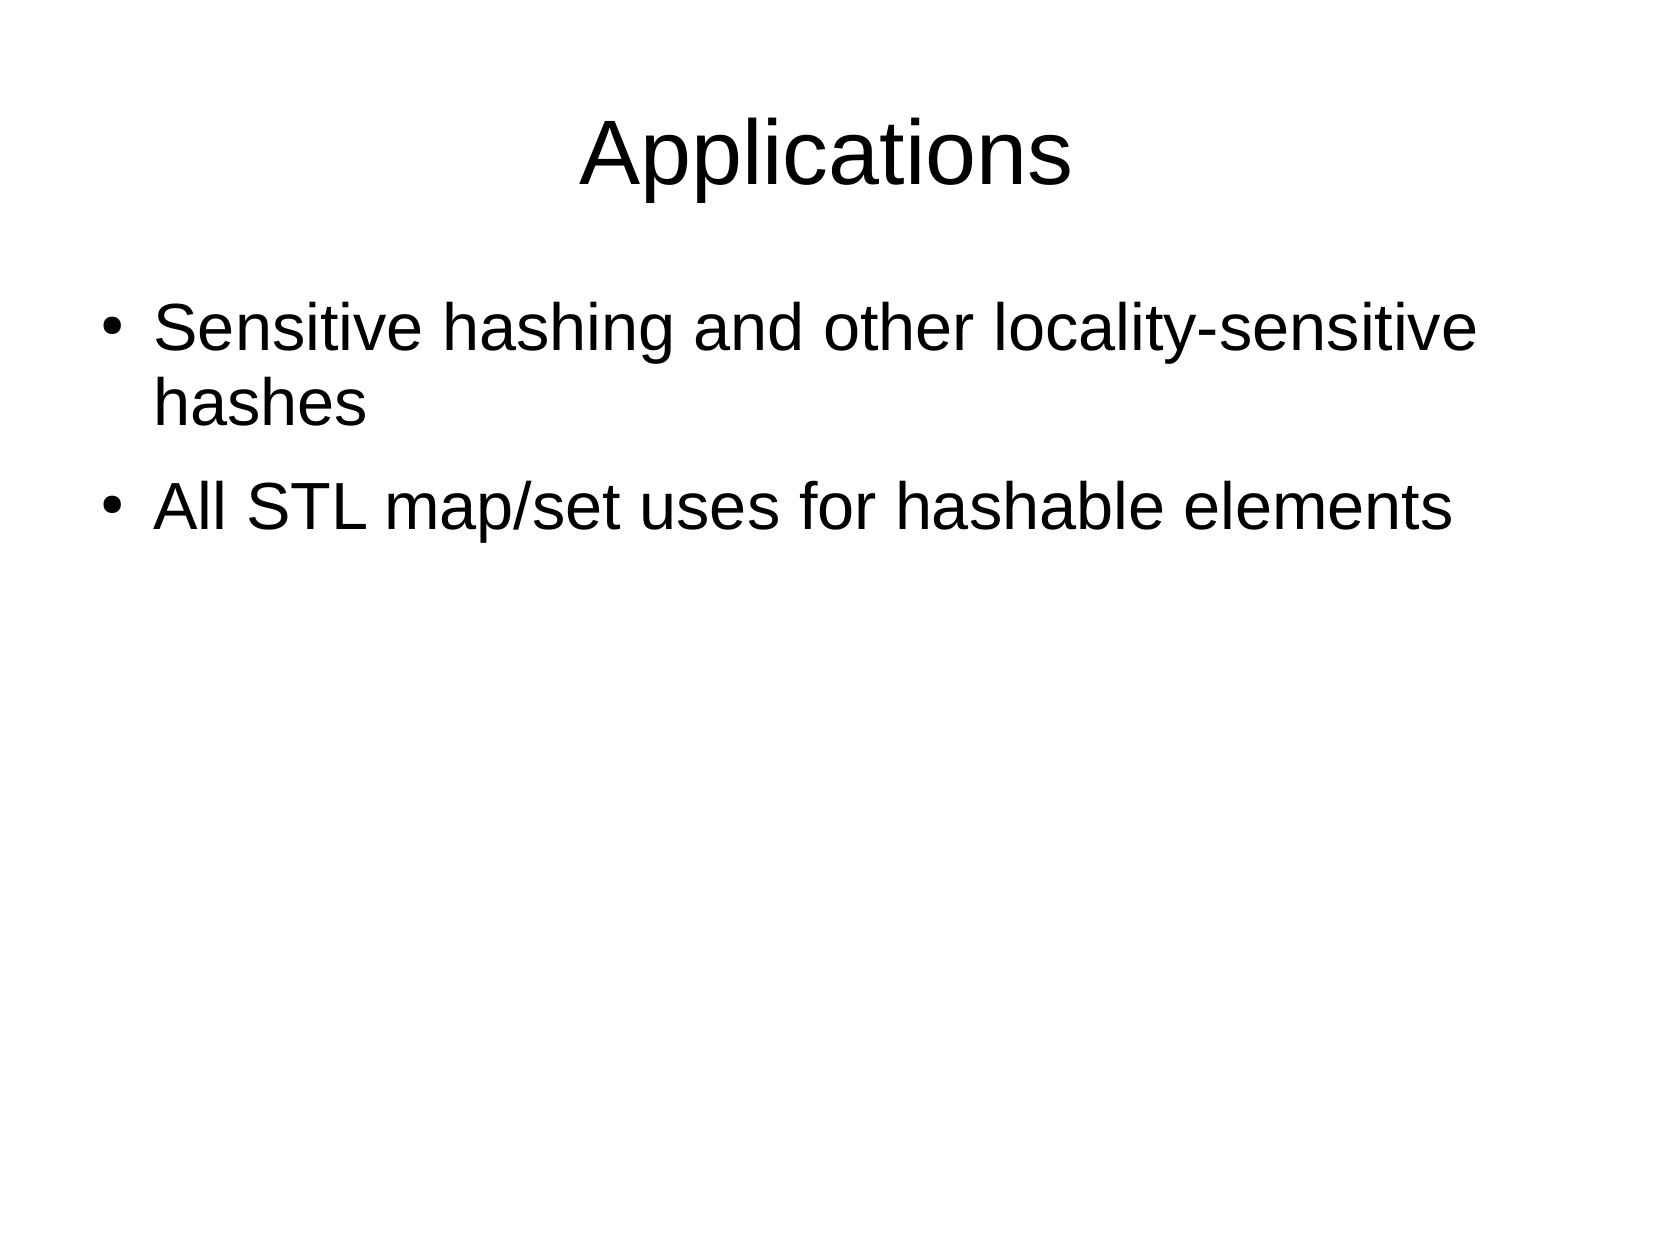

# Applications
Sensitive hashing and other locality-sensitive hashes
All STL map/set uses for hashable elements